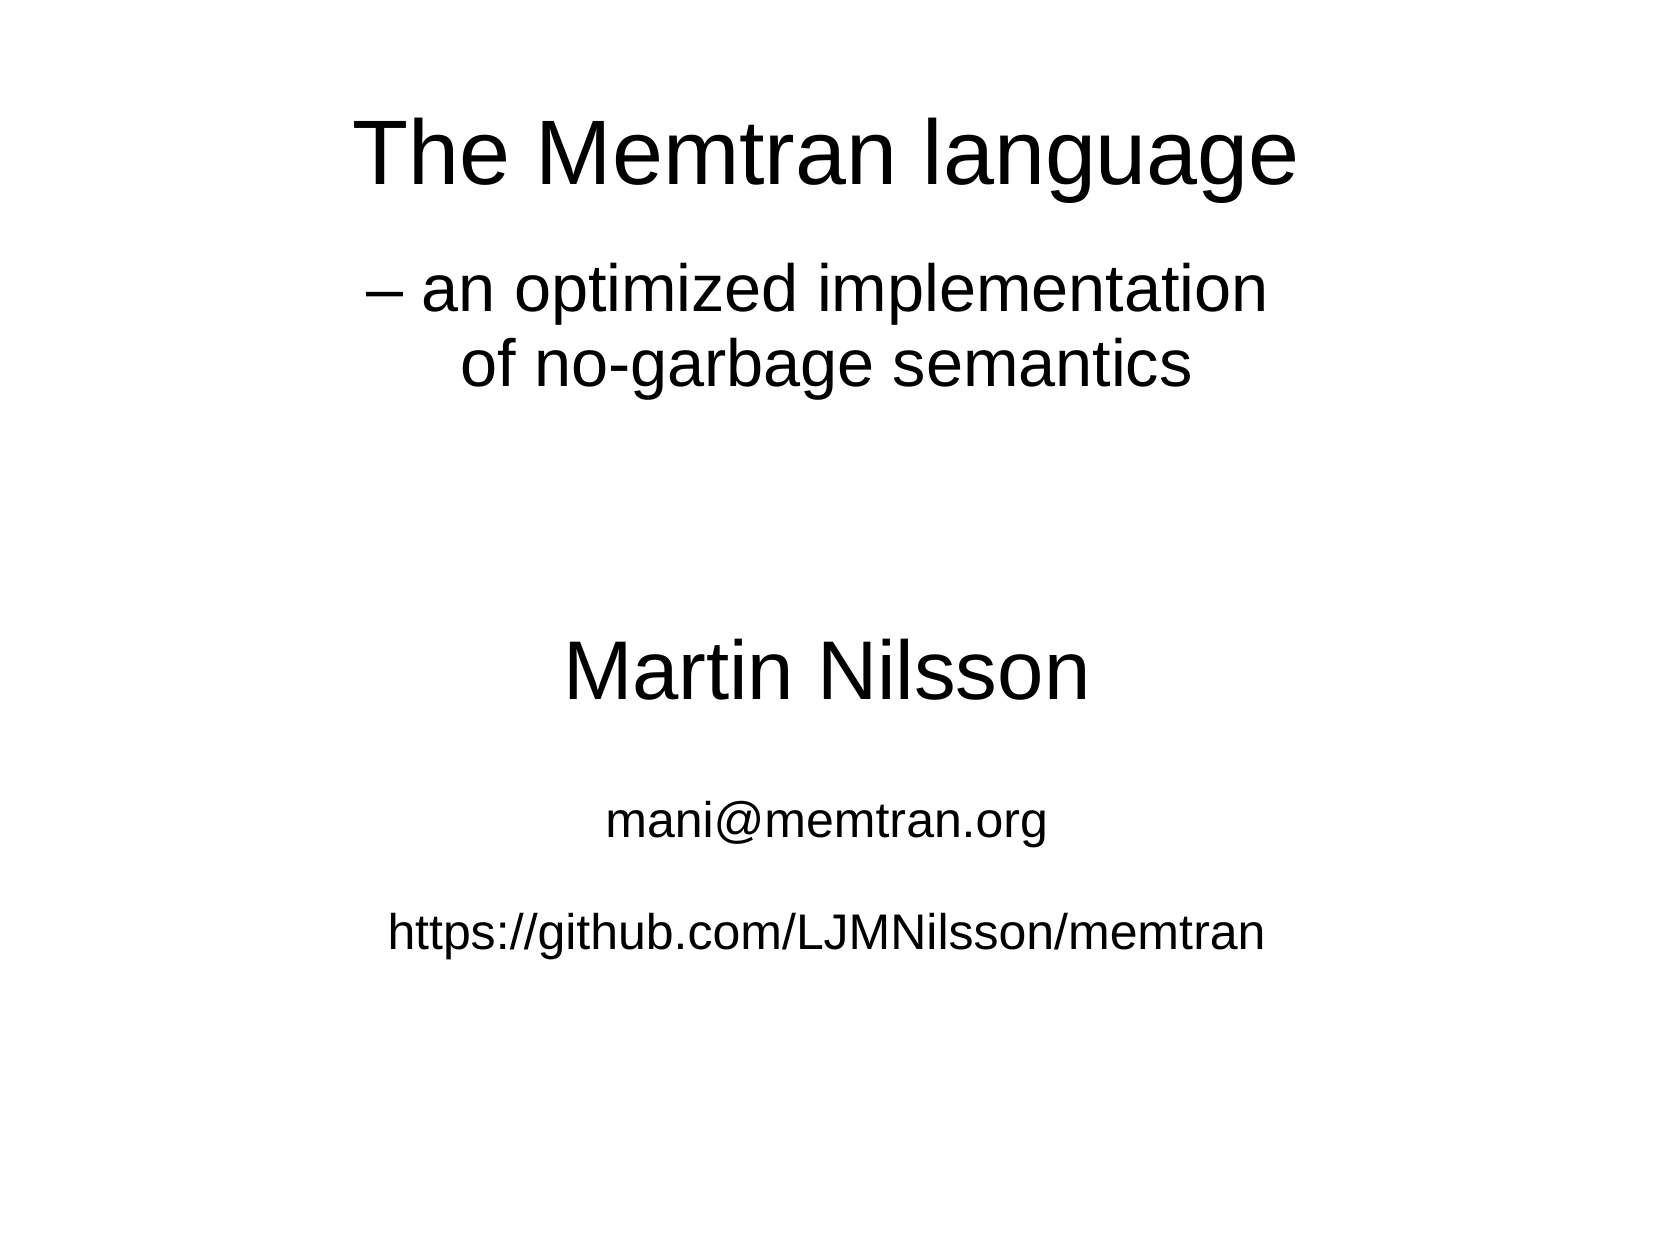

# The Memtran language
– an optimized implementation
of no-garbage semantics
Martin Nilsson
mani@memtran.org
https://github.com/LJMNilsson/memtran